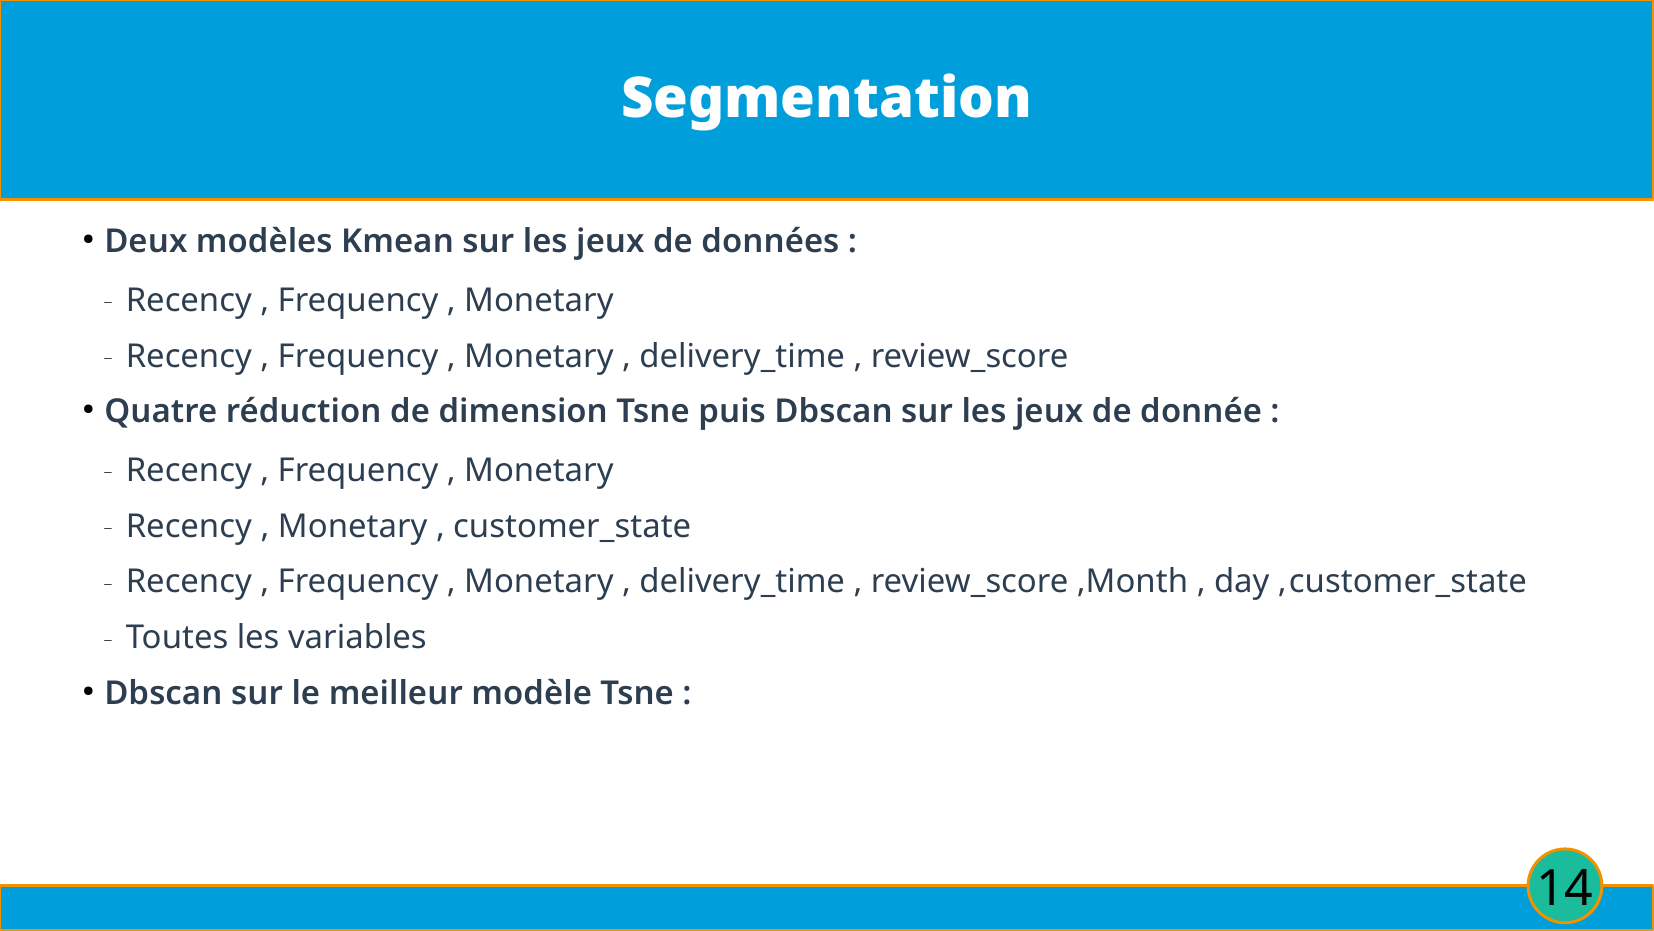

# Segmentation
Deux modèles Kmean sur les jeux de données :
Recency , Frequency , Monetary
Recency , Frequency , Monetary , delivery_time , review_score
Quatre réduction de dimension Tsne puis Dbscan sur les jeux de donnée :
Recency , Frequency , Monetary
Recency , Monetary , customer_state
Recency , Frequency , Monetary , delivery_time , review_score ,Month , day ,customer_state
Toutes les variables
Dbscan sur le meilleur modèle Tsne :